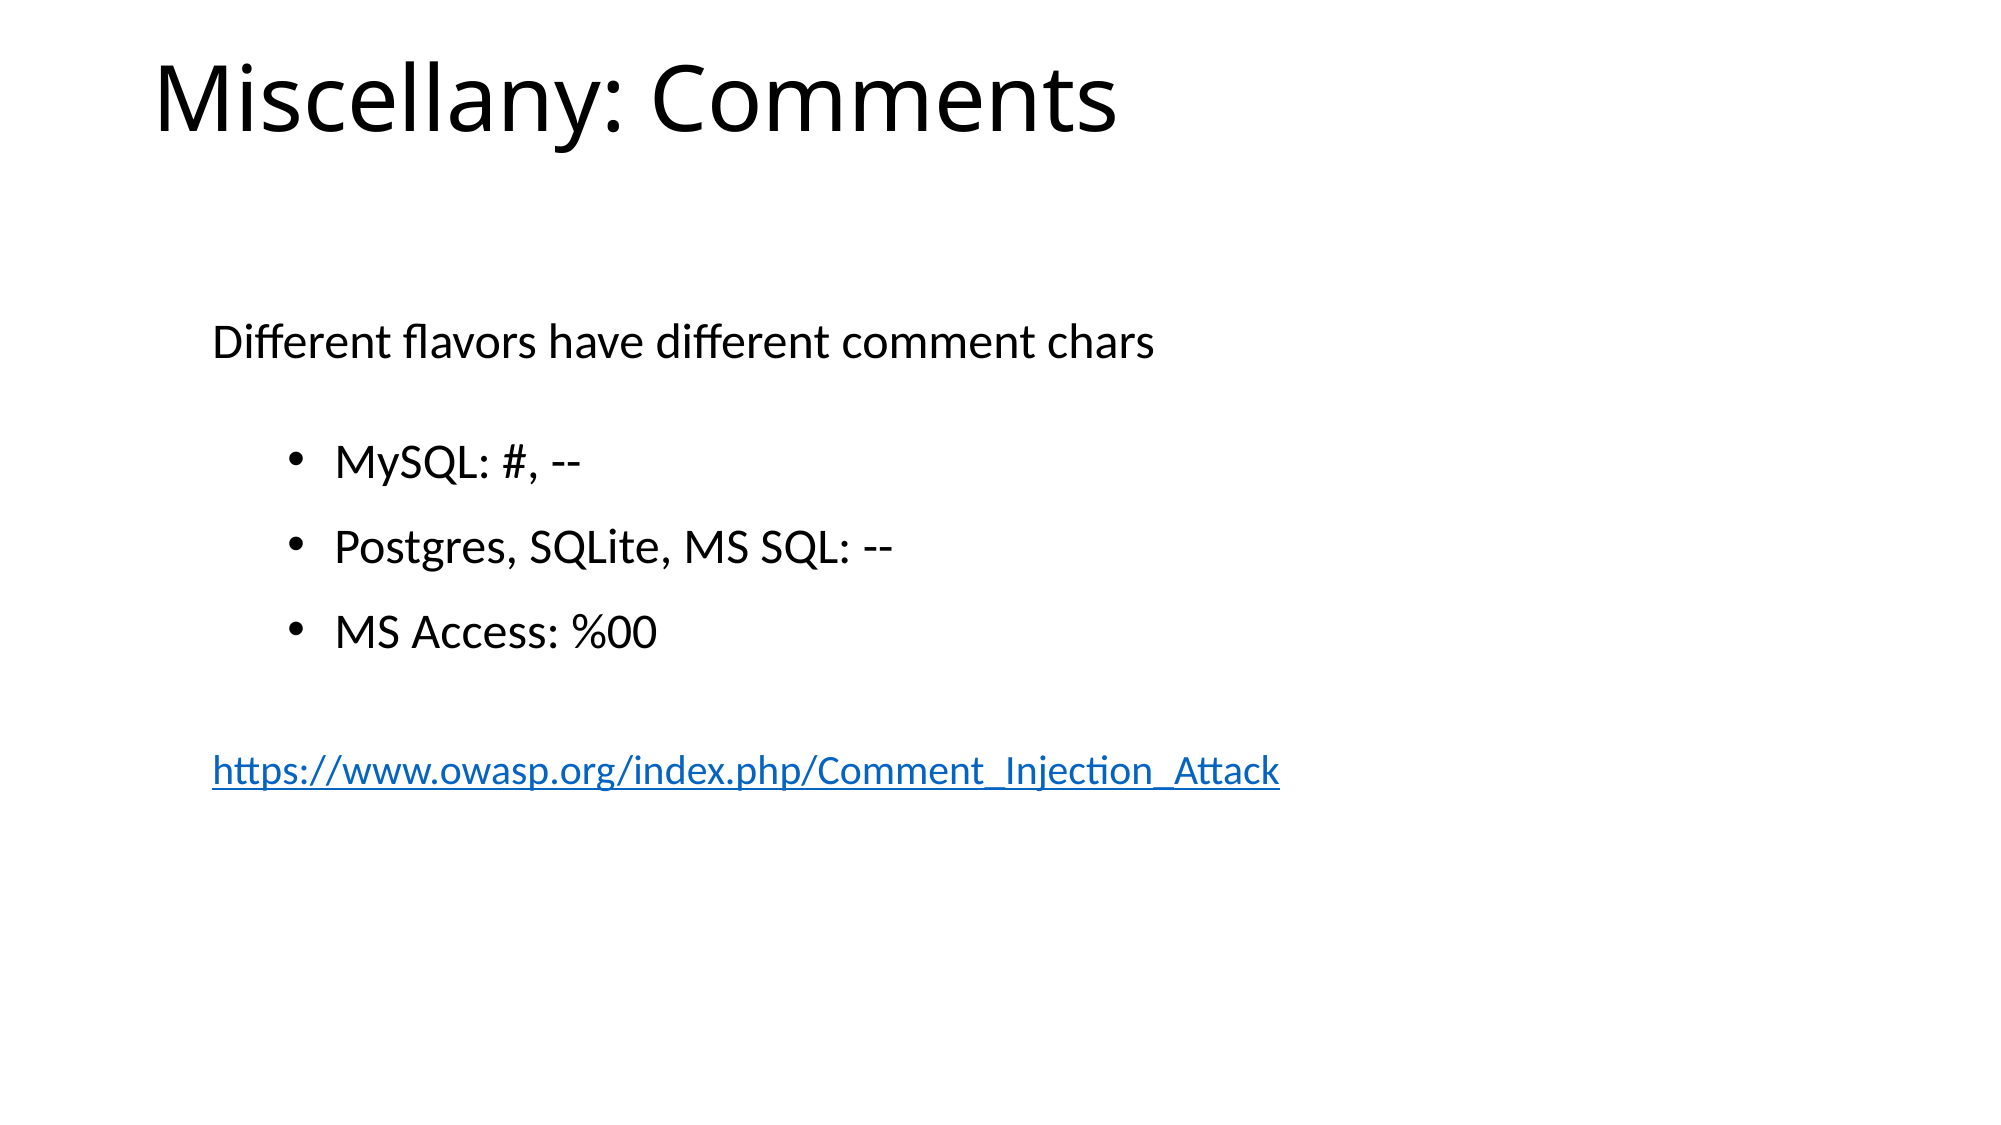

# Miscellany: Comments
Different flavors have different comment chars
MySQL: #, --
Postgres, SQLite, MS SQL: --
MS Access: %00
https://www.owasp.org/index.php/Comment_Injection_Attack